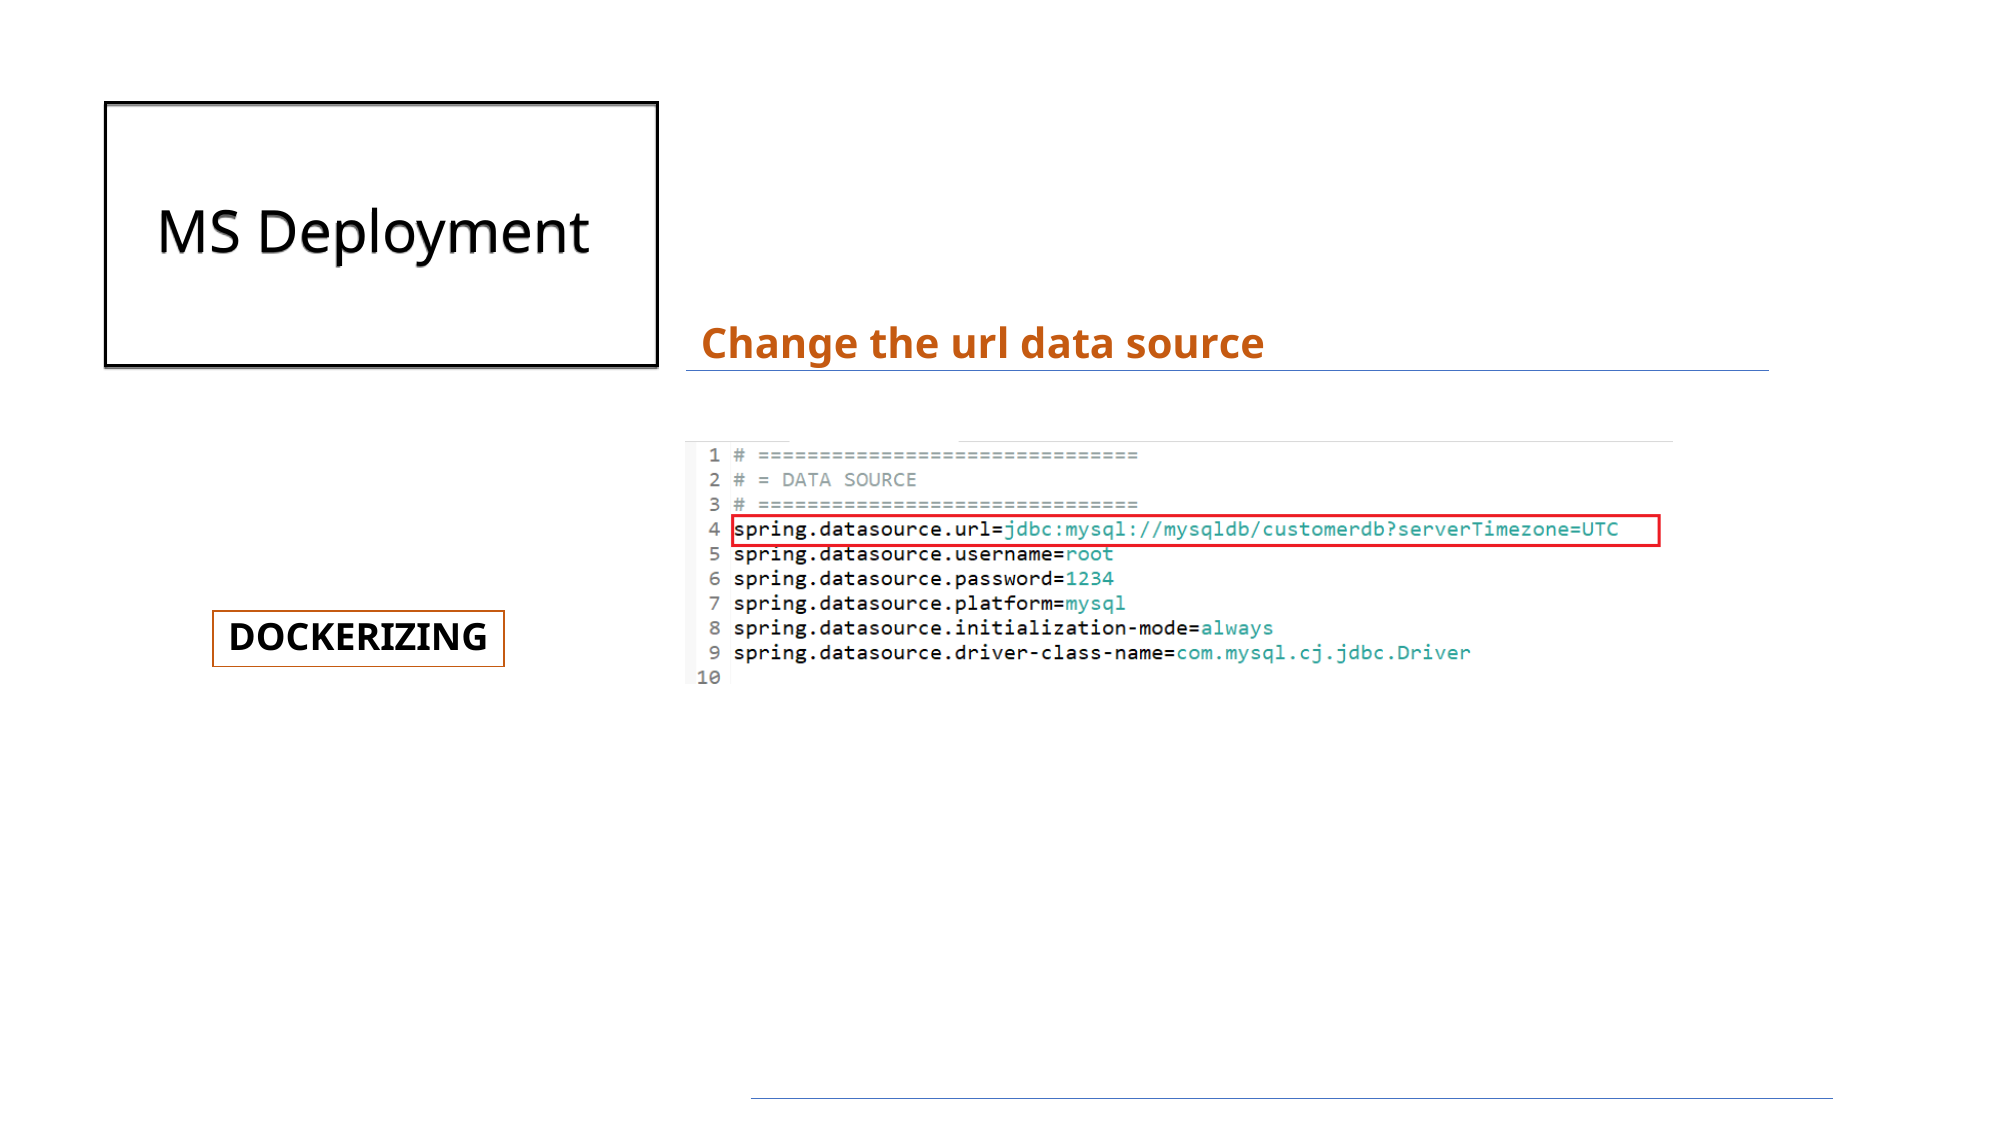

# MS Deployment
Change the url data source
DOCKERIZING